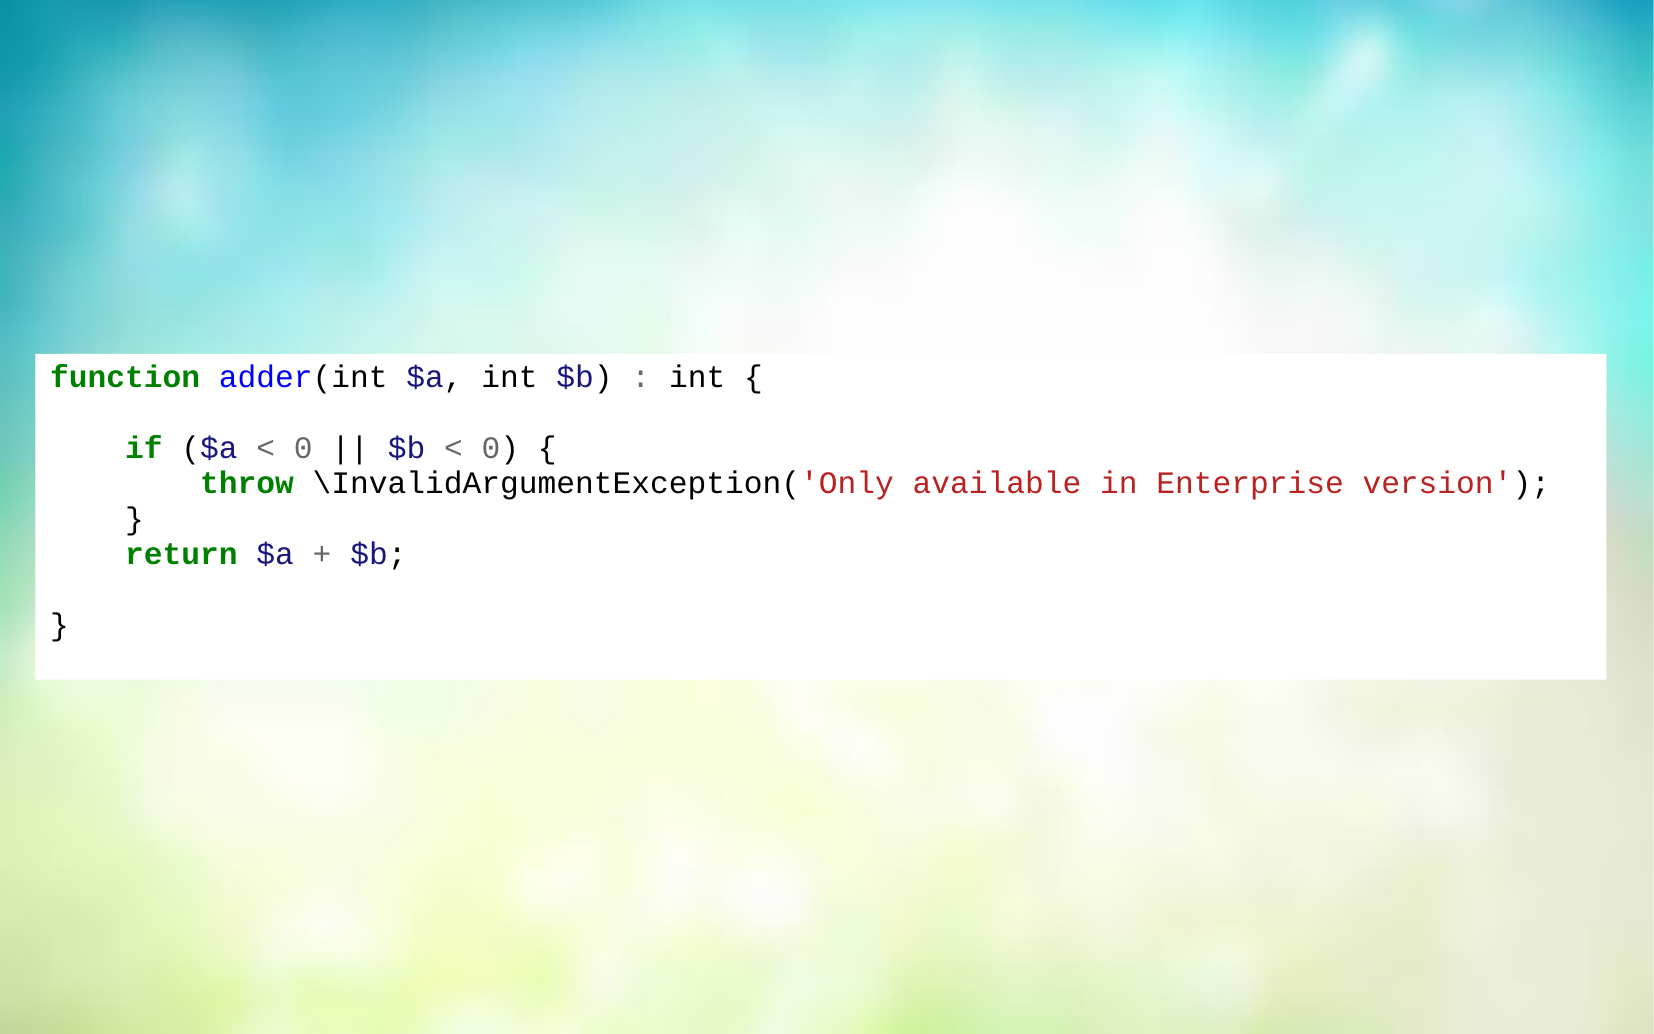

function adder(int $a, int $b) : int {
 if ($a < 0 || $b < 0) {
 throw \InvalidArgumentException('Only available in Enterprise version');
 }
 return $a + $b;
}